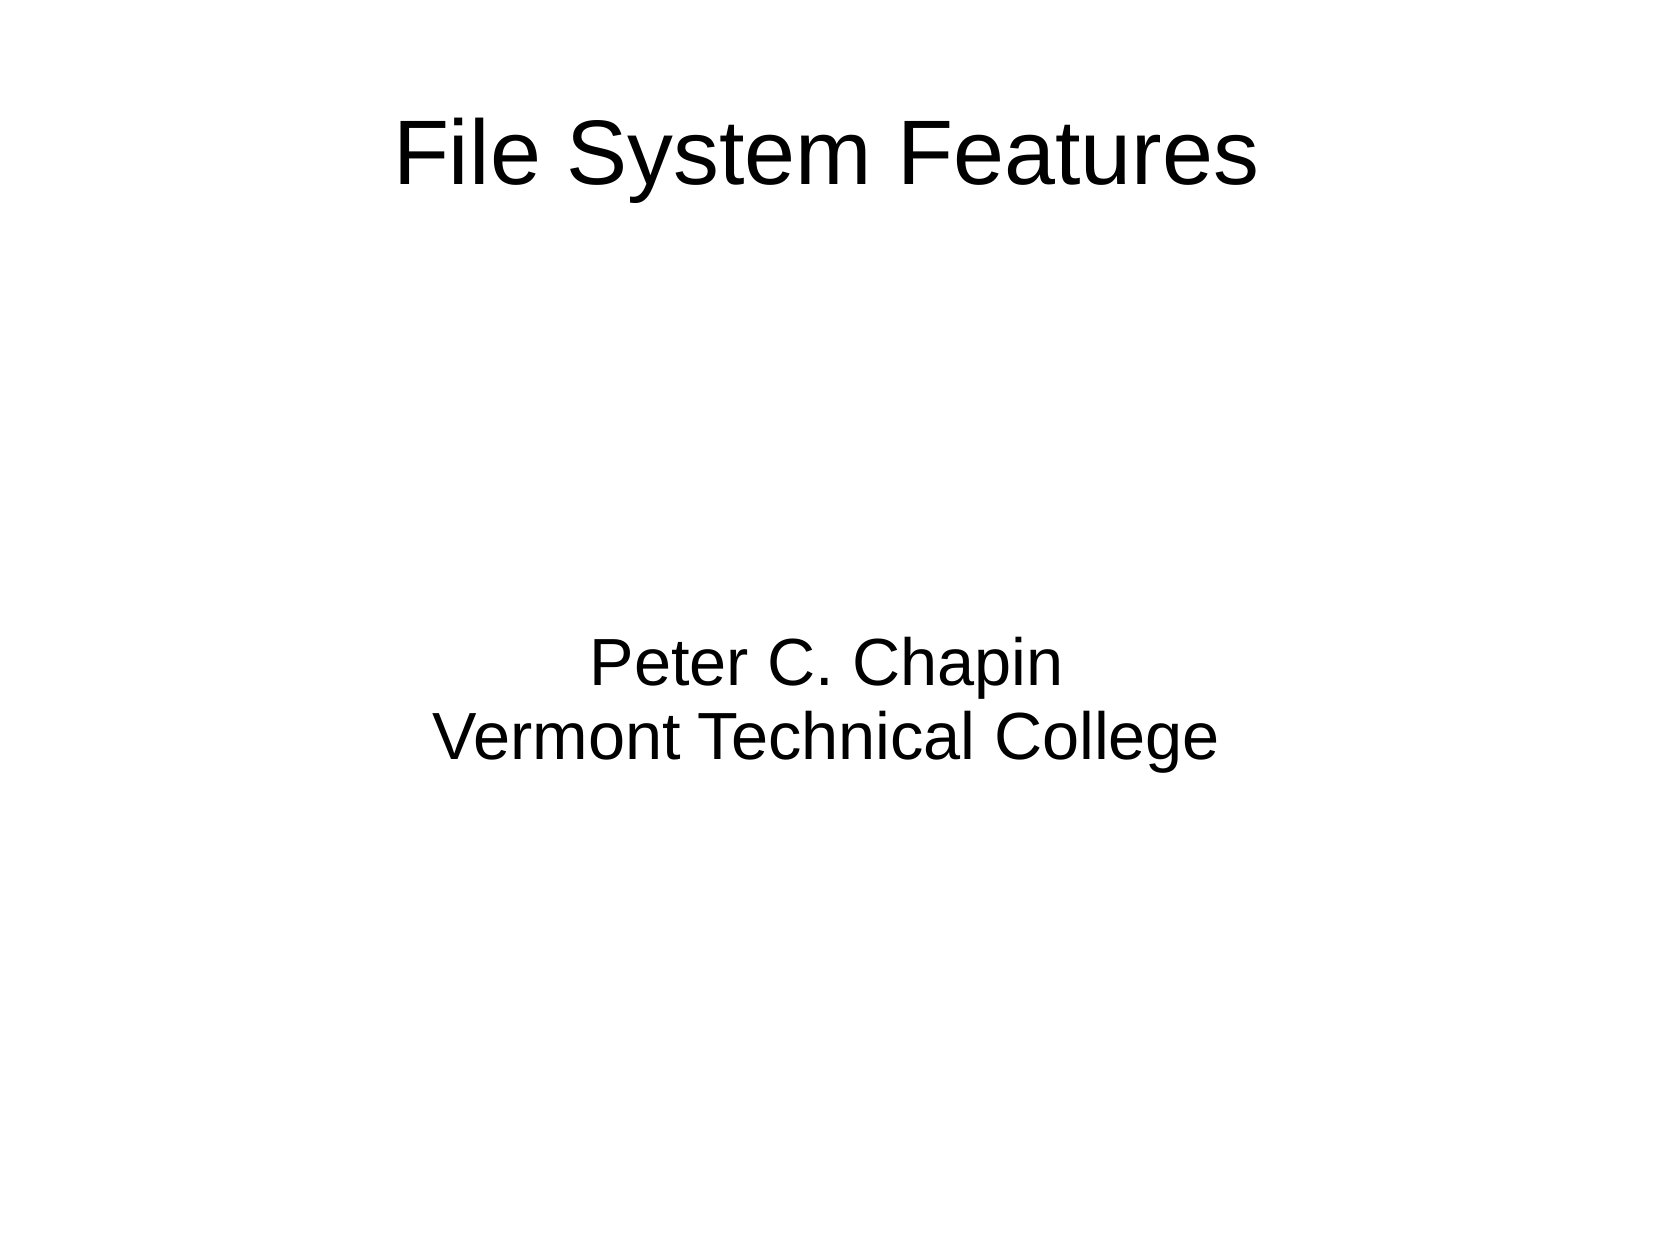

# File System Features
Peter C. Chapin
Vermont Technical College